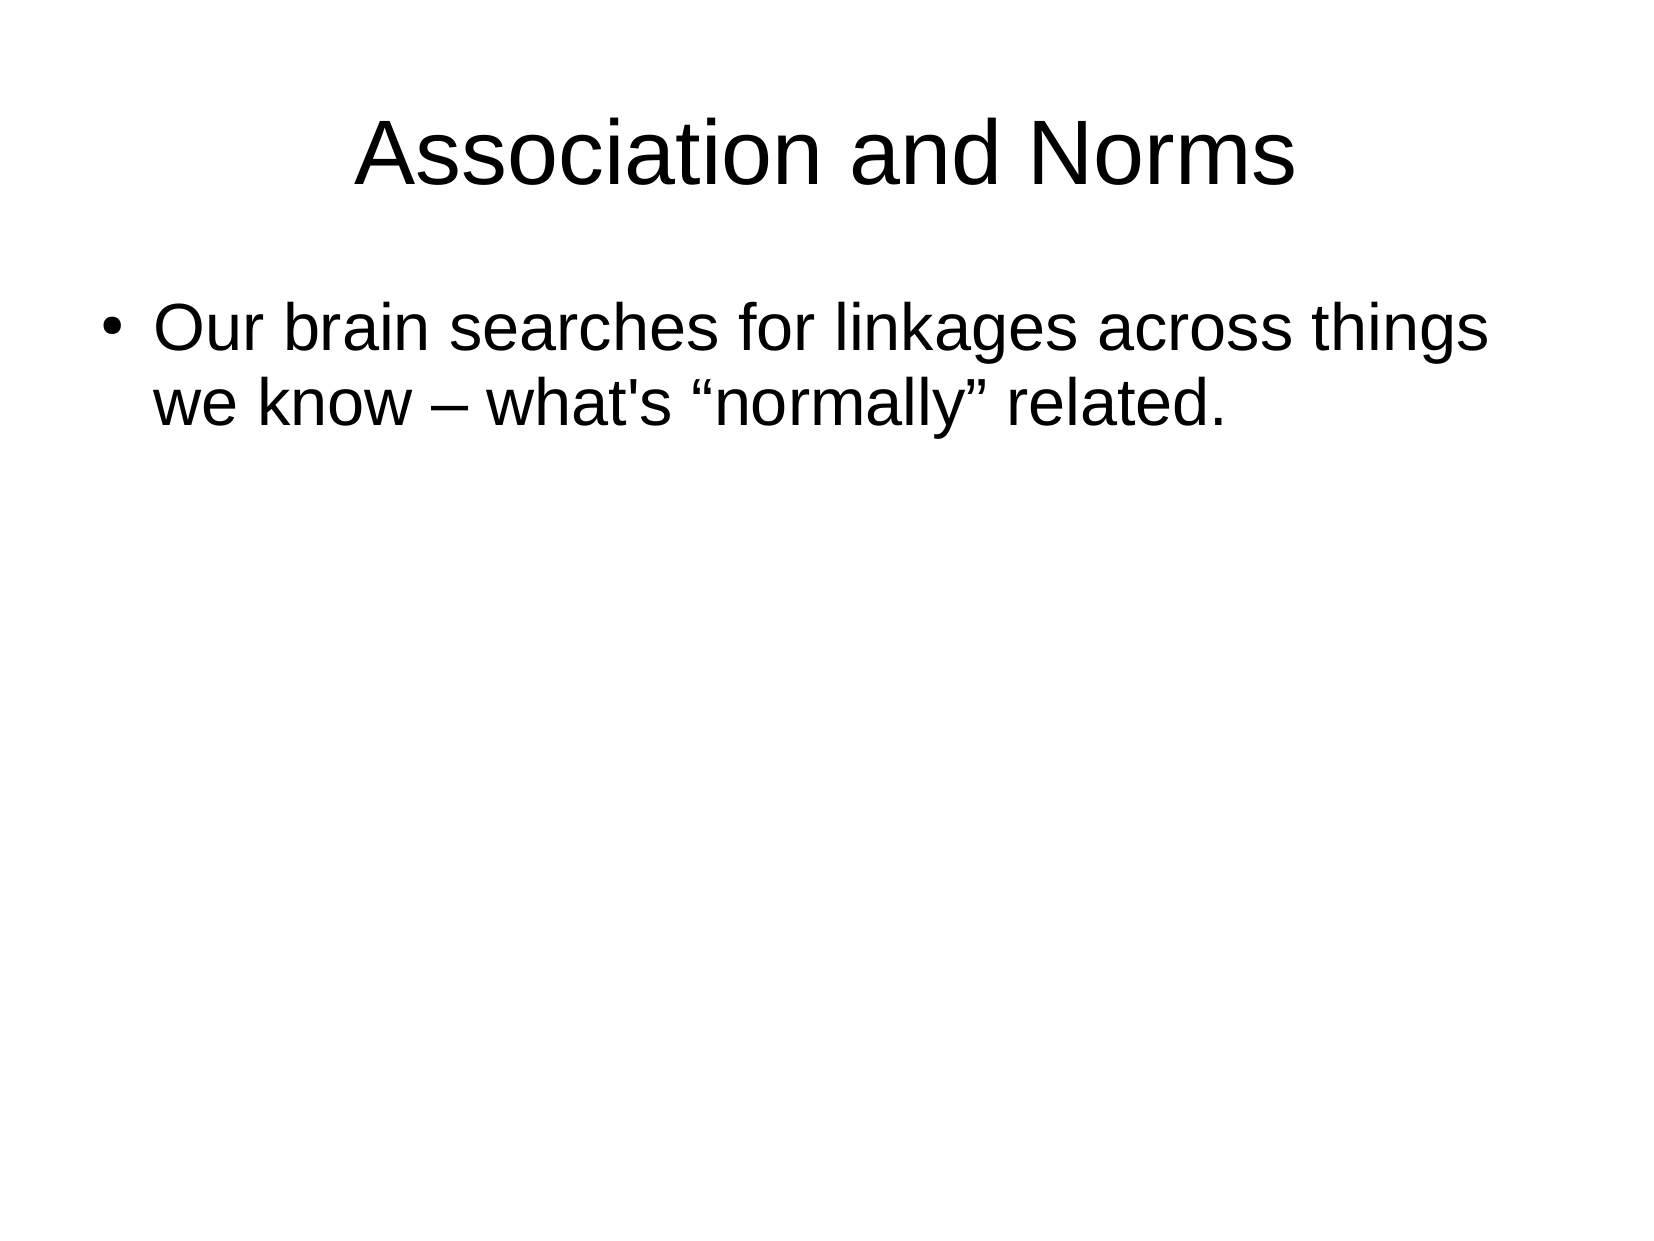

# Association and Norms
Our brain searches for linkages across things we know – what's “normally” related.